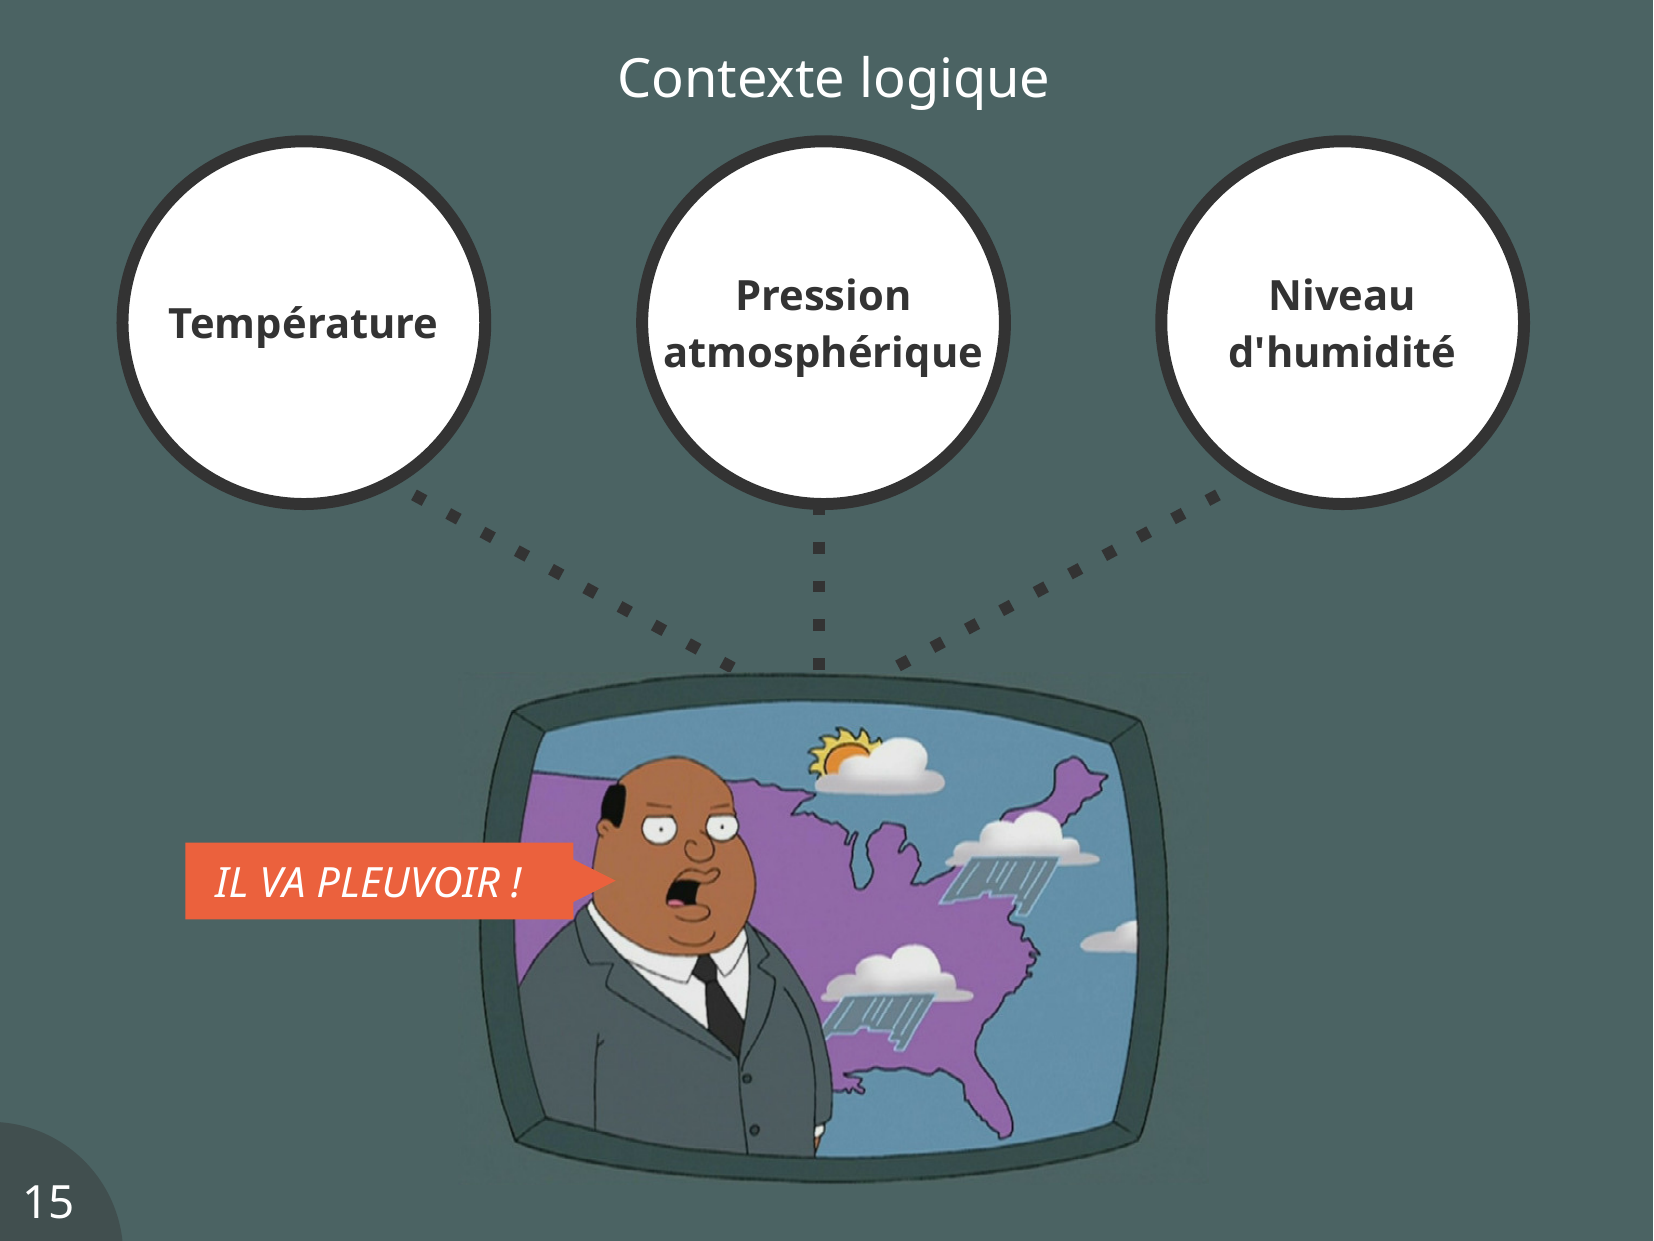

Contexte logique
Température
Pression
atmosphérique
Niveau
d'humidité
IL VA PLEUVOIR !
15